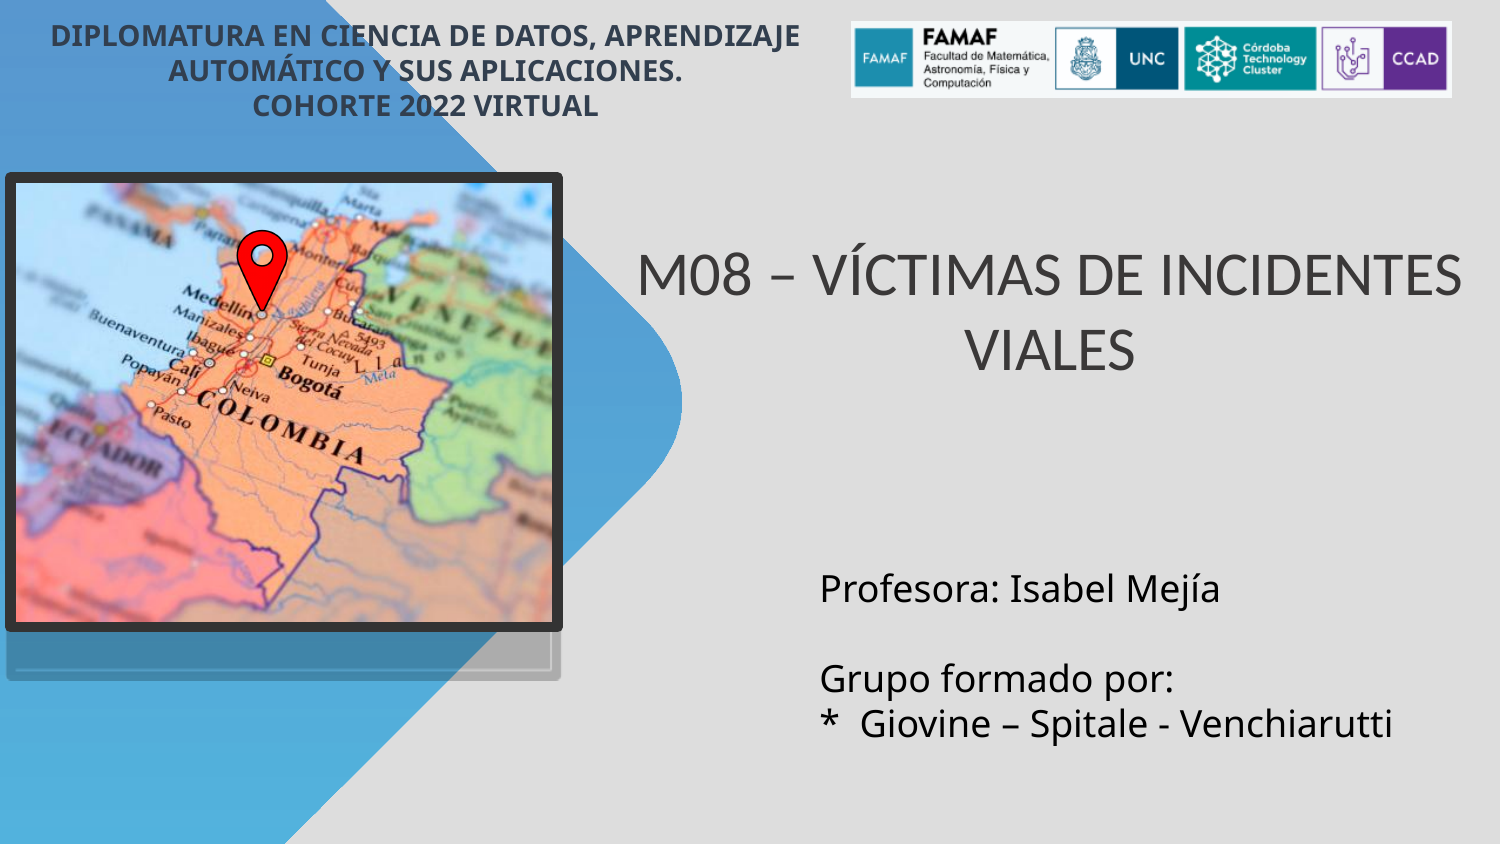

DIPLOMATURA EN CIENCIA DE DATOS, APRENDIZAJE AUTOMÁTICO Y SUS APLICACIONES.
COHORTE 2022 VIRTUAL
M08 – VÍCTIMAS DE INCIDENTES VIALES
Profesora: Isabel Mejía
Grupo formado por:
* Giovine – Spitale - Venchiarutti